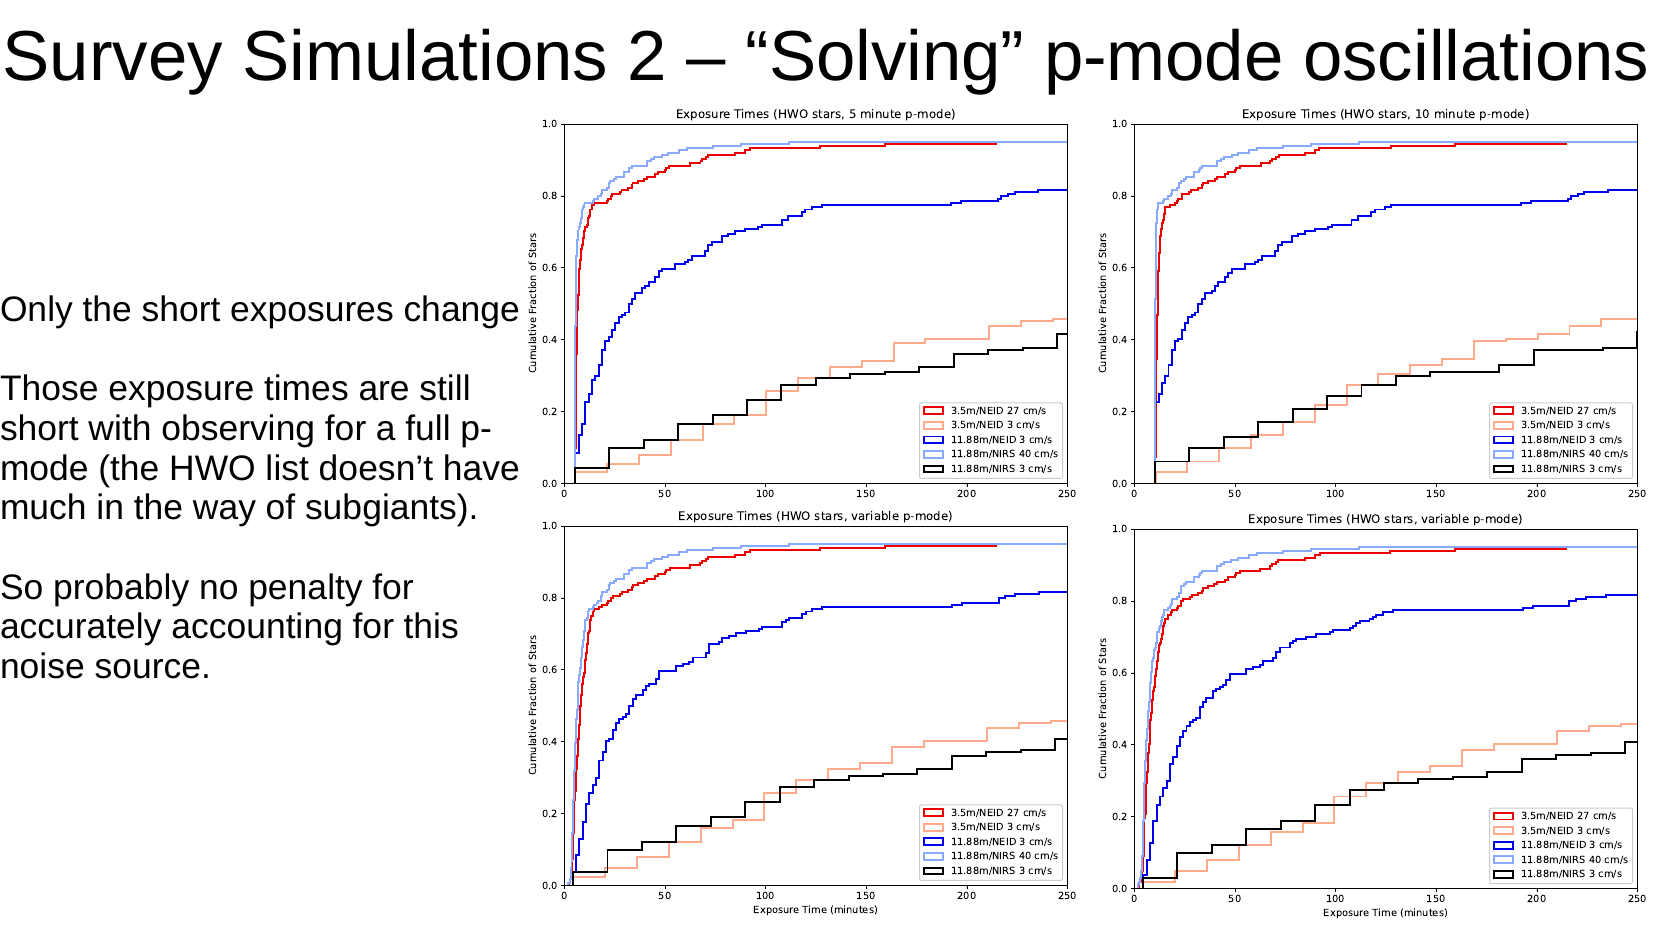

# Survey Simulations 2 – “Solving” p-mode oscillations
Only the short exposures change
Those exposure times are still short with observing for a full p-mode (the HWO list doesn’t have much in the way of subgiants).
So probably no penalty for accurately accounting for this noise source.